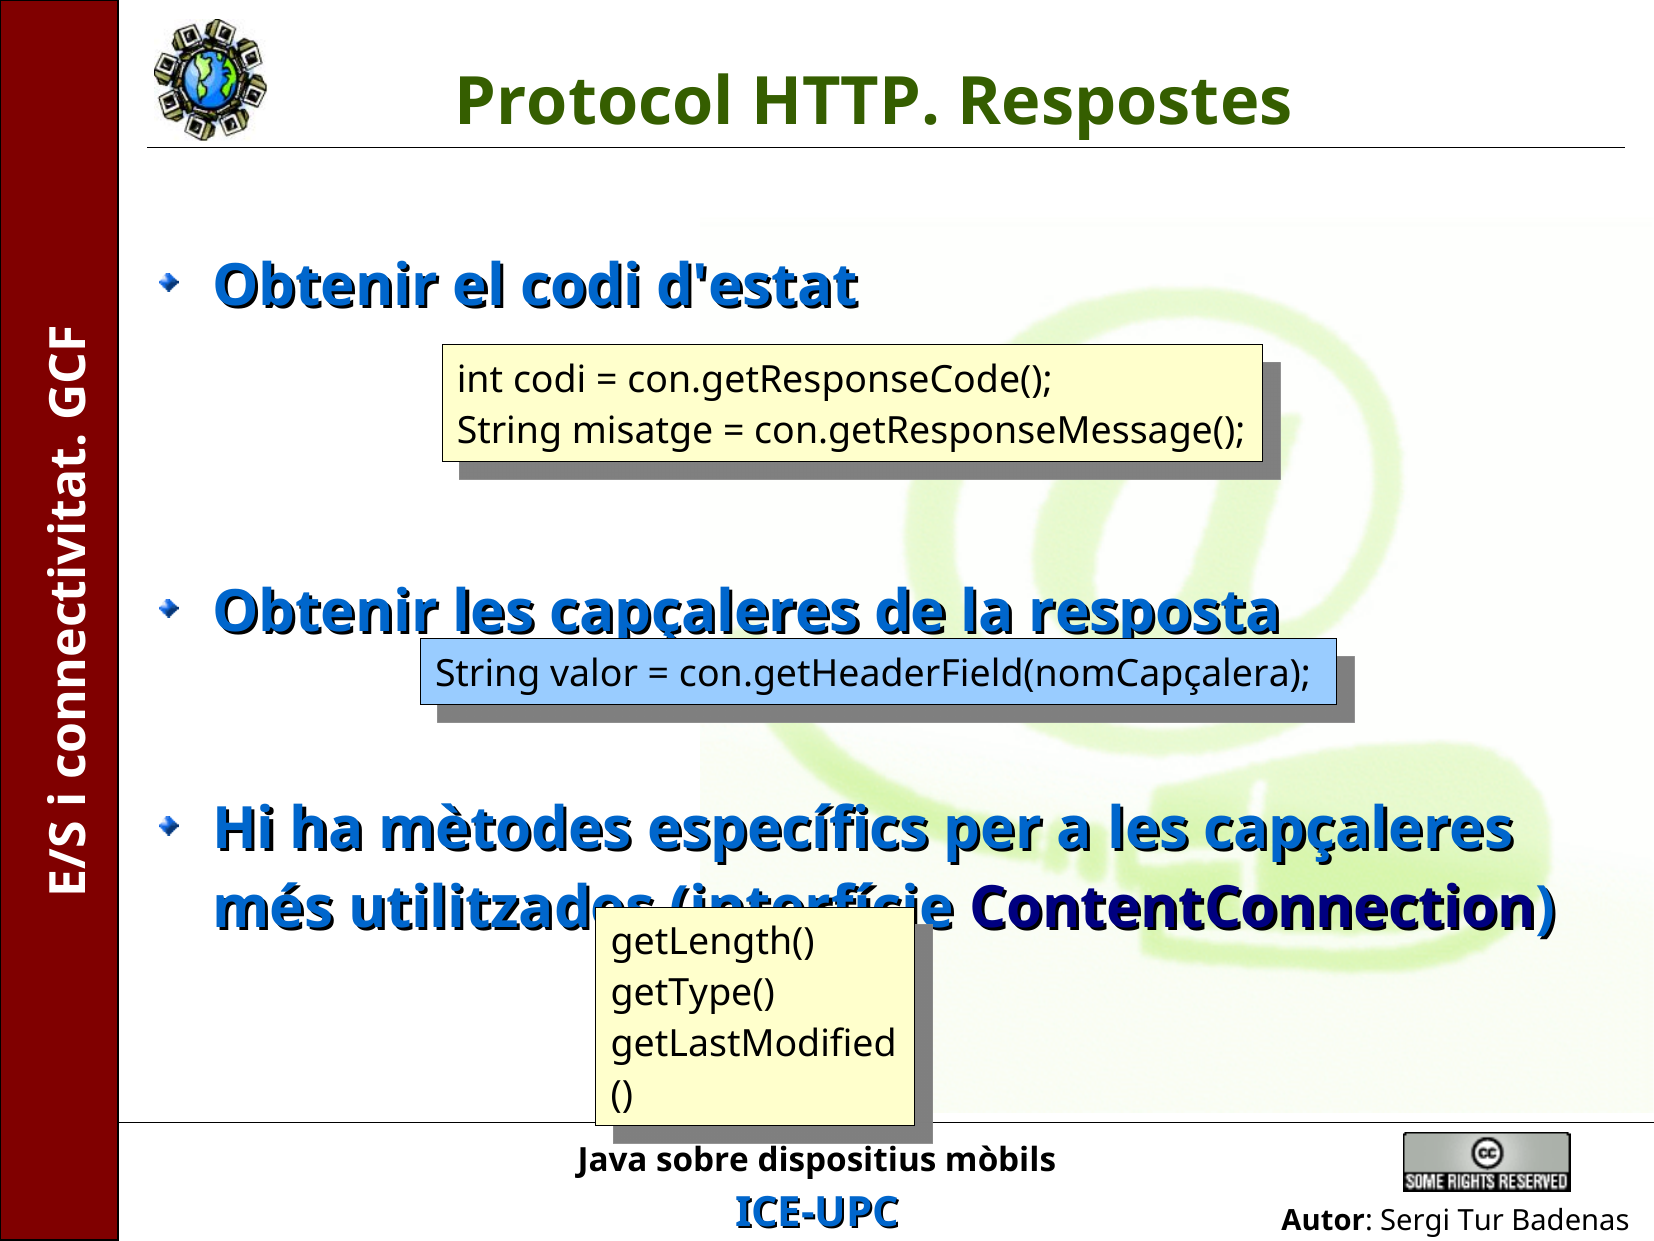

# Protocol HTTP. Respostes
Obtenir el codi d'estat
Obtenir les capçaleres de la resposta
Hi ha mètodes específics per a les capçaleres més utilitzades (interfície ContentConnection)
int codi = con.getResponseCode();
String misatge = con.getResponseMessage();
String valor = con.getHeaderField(nomCapçalera);
getLength()
getType()
getLastModified()